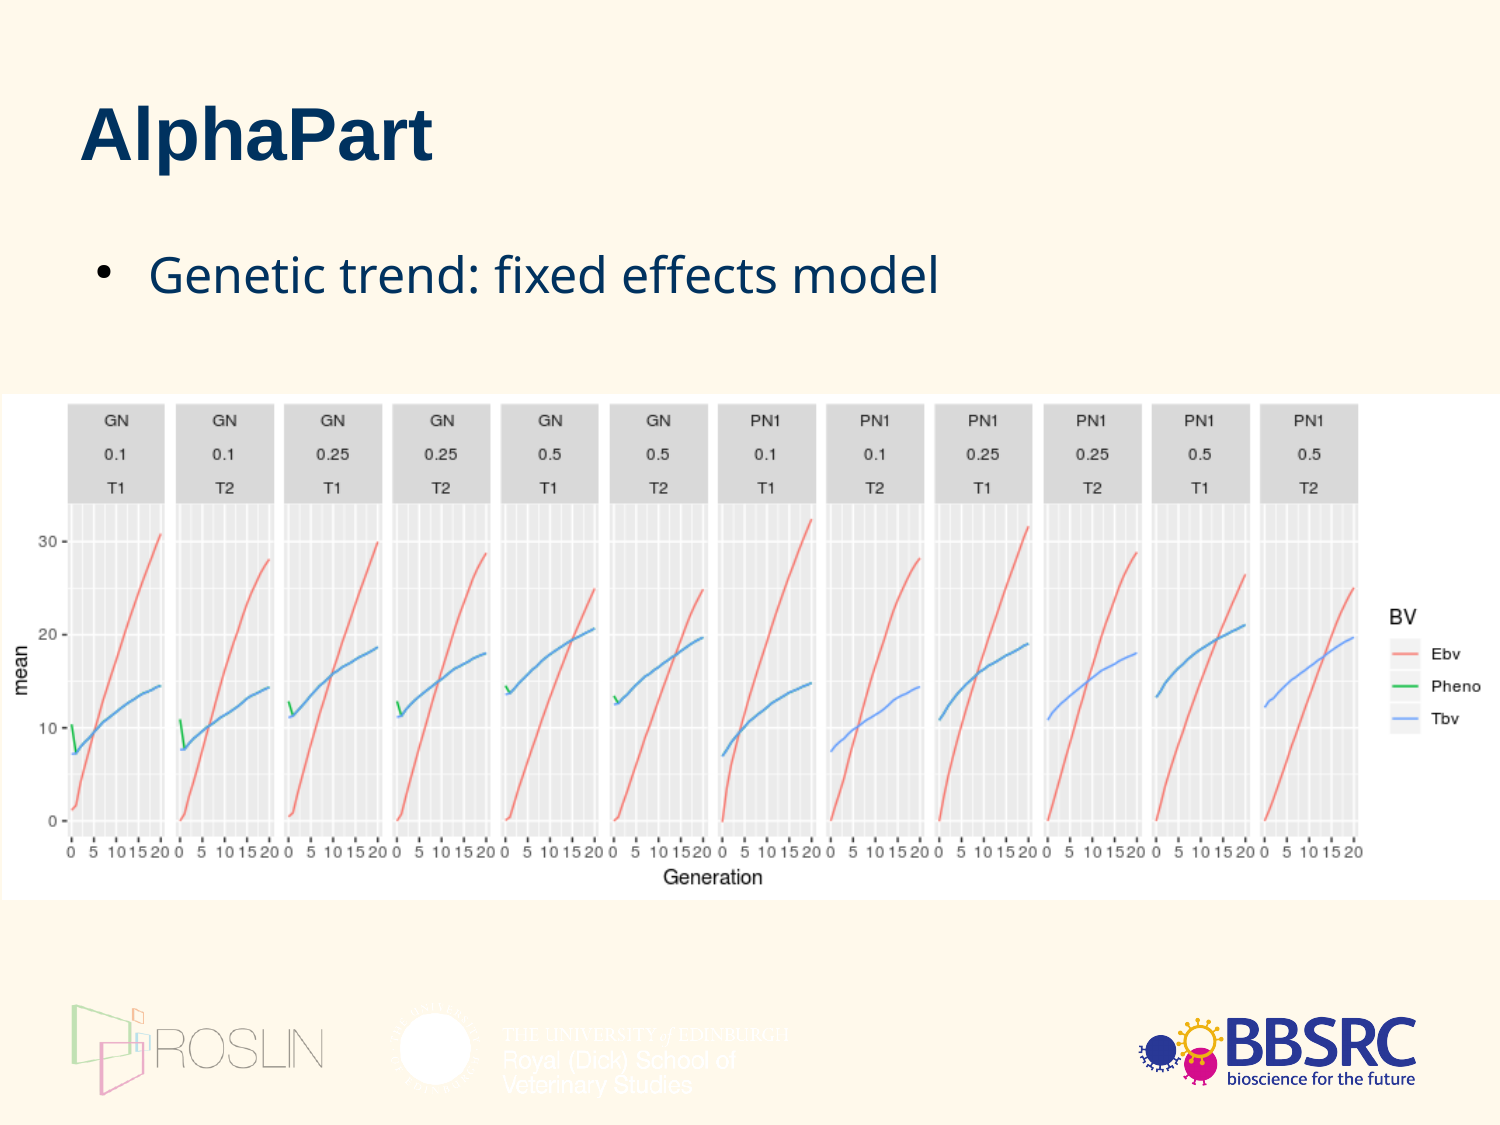

# AlphaPart
Genetic trend: fixed effects model